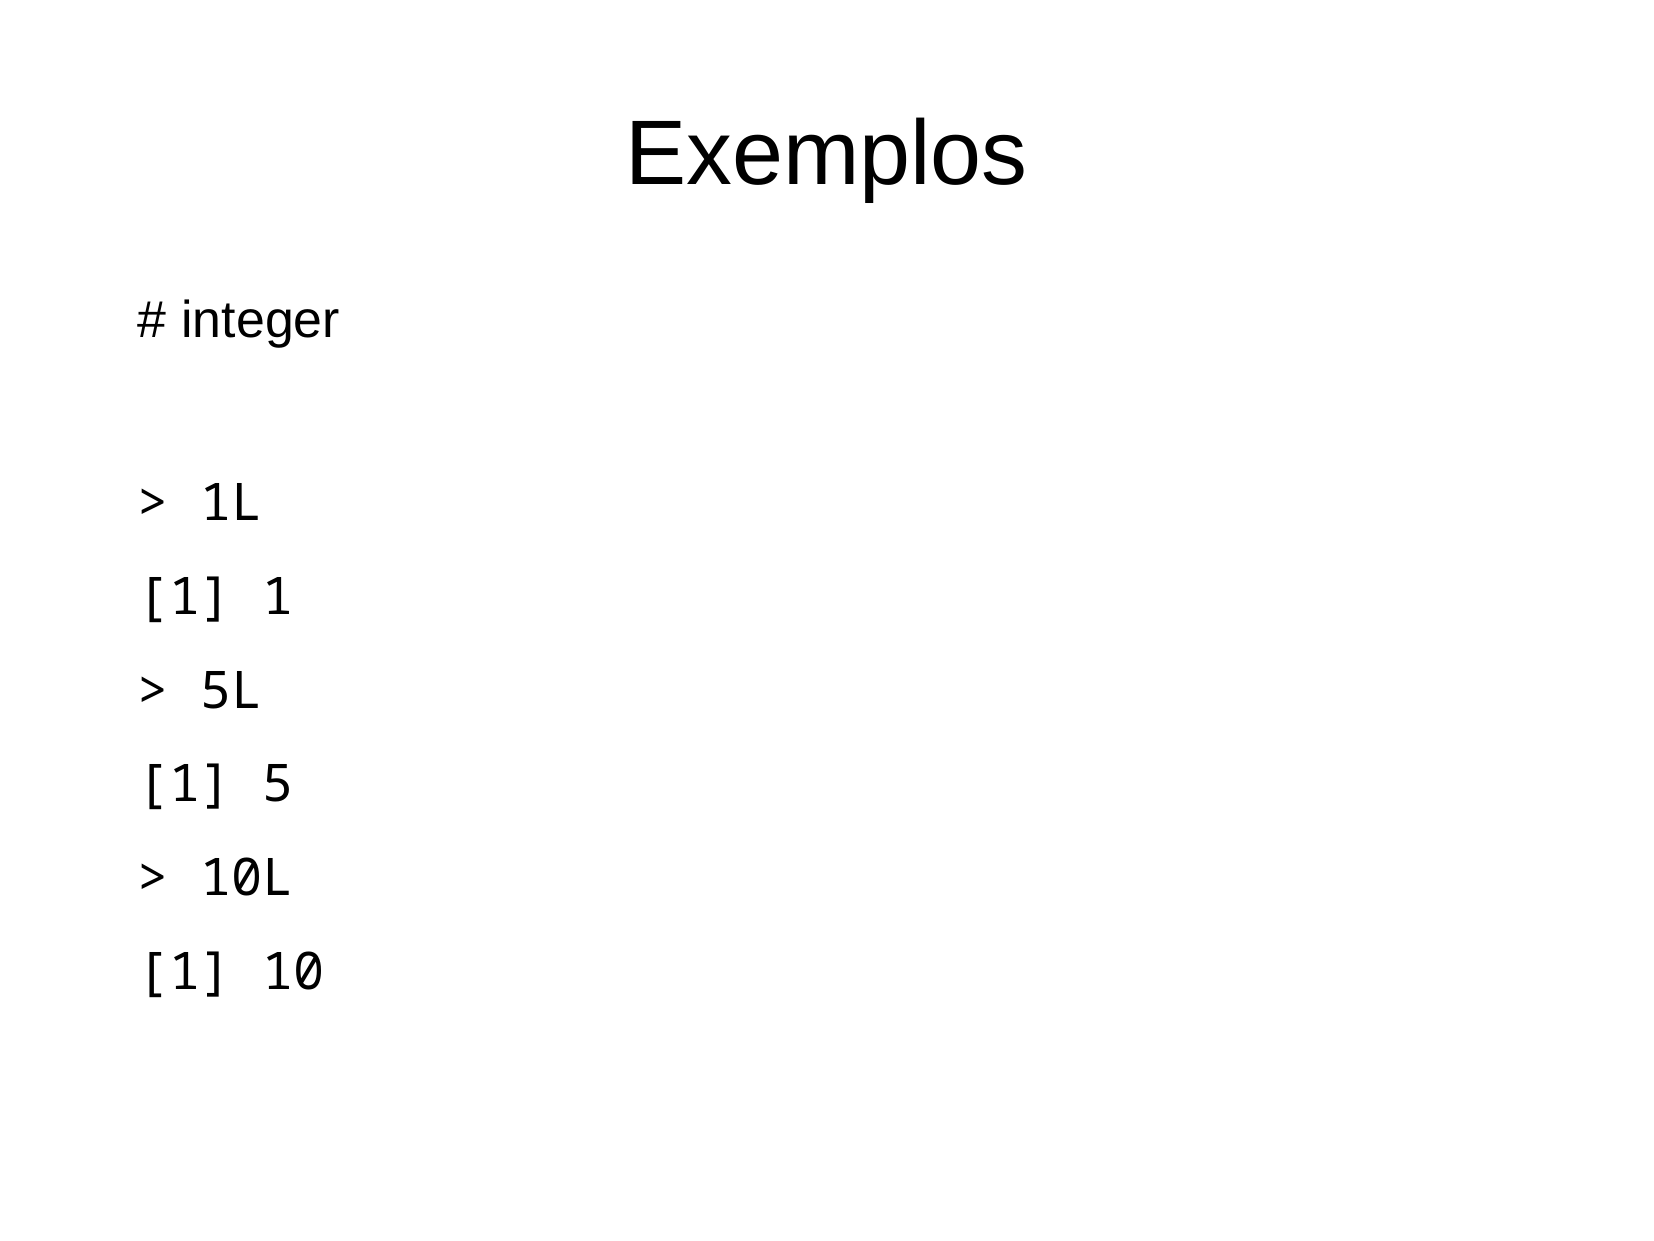

# Exemplos
# integer
> 1L
[1] 1
> 5L
[1] 5
> 10L
[1] 10